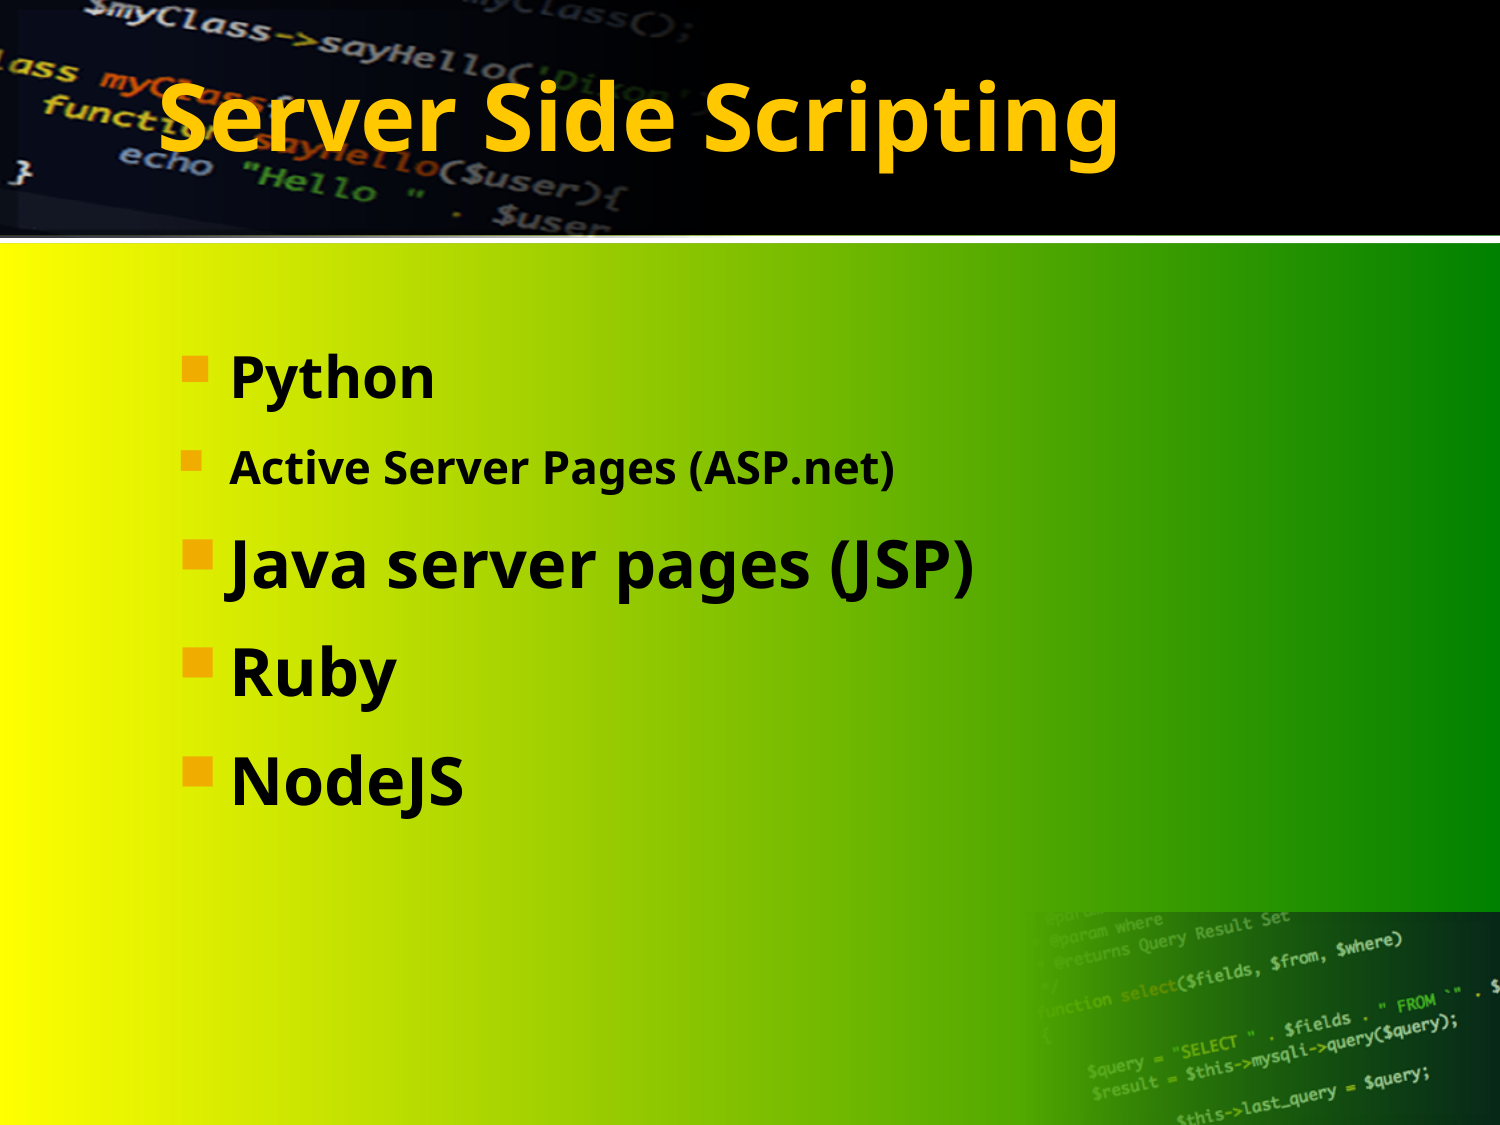

# Server Side Scripting
Python
Active Server Pages (ASP.net)
Java server pages (JSP)
Ruby
NodeJS